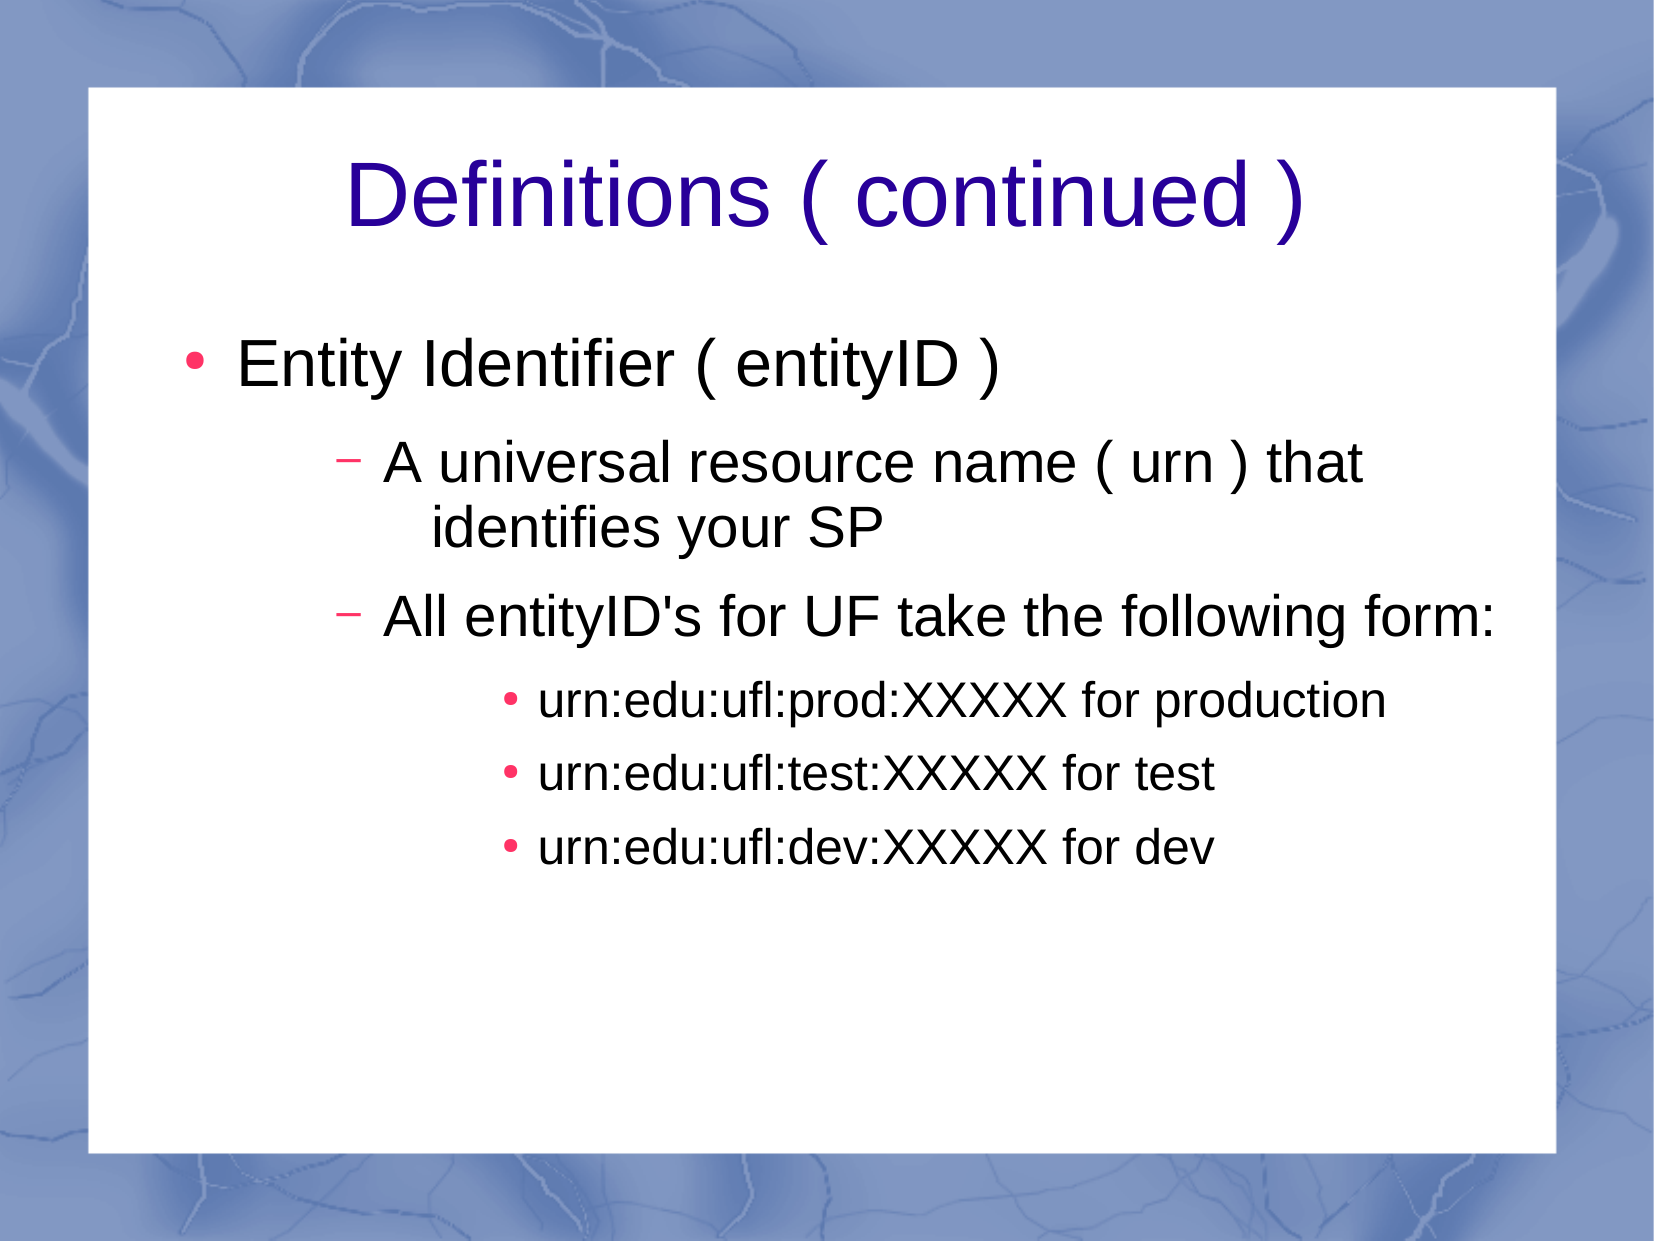

# Definitions ( continued )
Entity Identifier ( entityID )
A universal resource name ( urn ) that identifies your SP
All entityID's for UF take the following form:
urn:edu:ufl:prod:XXXXX for production
urn:edu:ufl:test:XXXXX for test
urn:edu:ufl:dev:XXXXX for dev